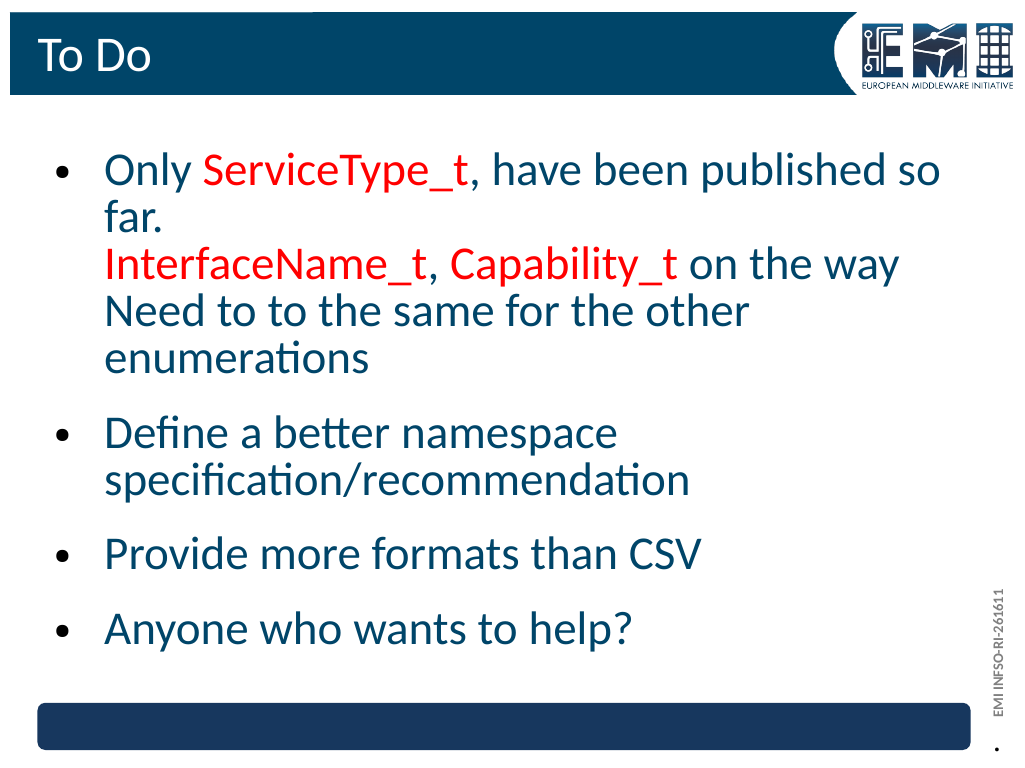

# To Do
Only ServiceType_t, have been published so far.
InterfaceName_t, Capability_t on the way Need to to the same for the other enumerations
Define a better namespace specification/recommendation
Provide more formats than CSV
Anyone who wants to help?